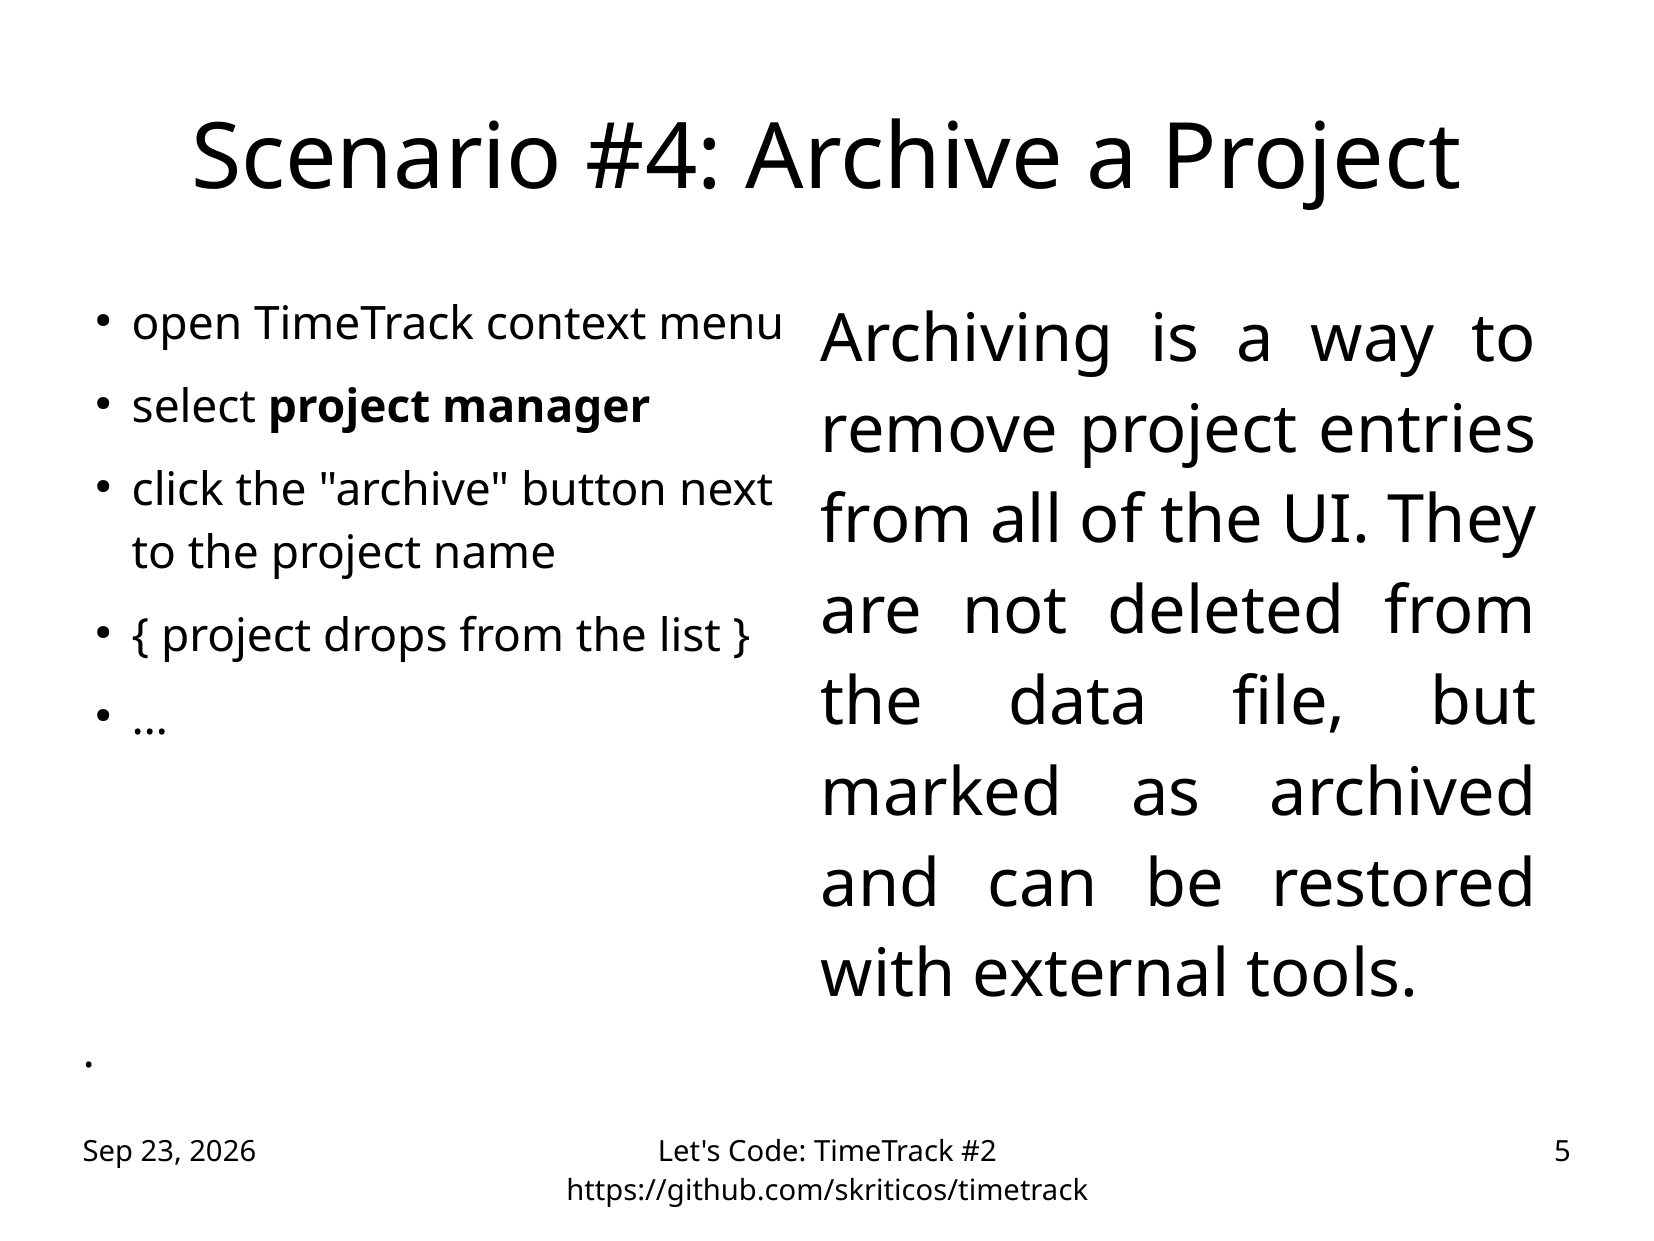

# Scenario #4: Archive a Project
open TimeTrack context menu
select project manager
click the "archive" button next to the project name
{ project drops from the list }
…
.
Archiving is a way to remove project entries from all of the UI. They are not deleted from the data file, but marked as archived and can be restored with external tools.
Let's Code: TimeTrack #1\n https://github.com/skriticos/timetrack
5